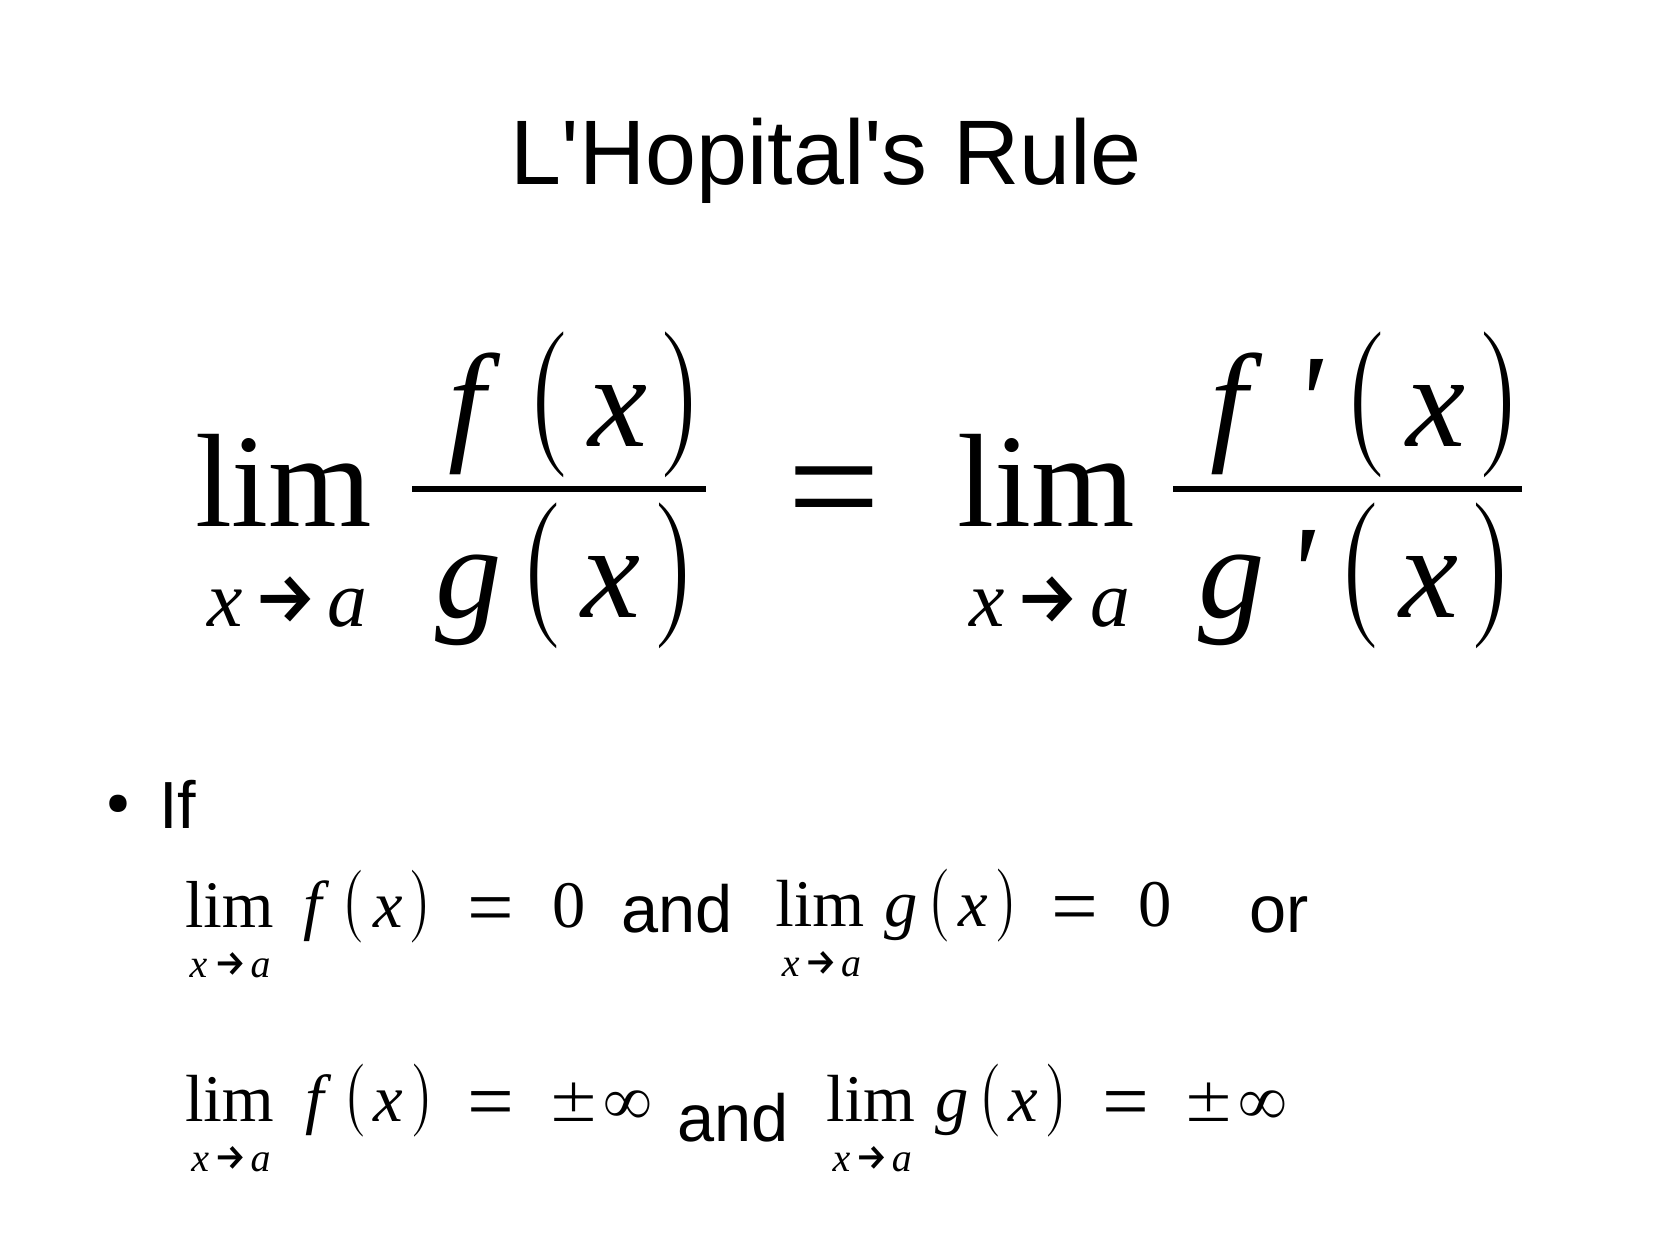

# L'Hopital's Rule
If
 and or
 and